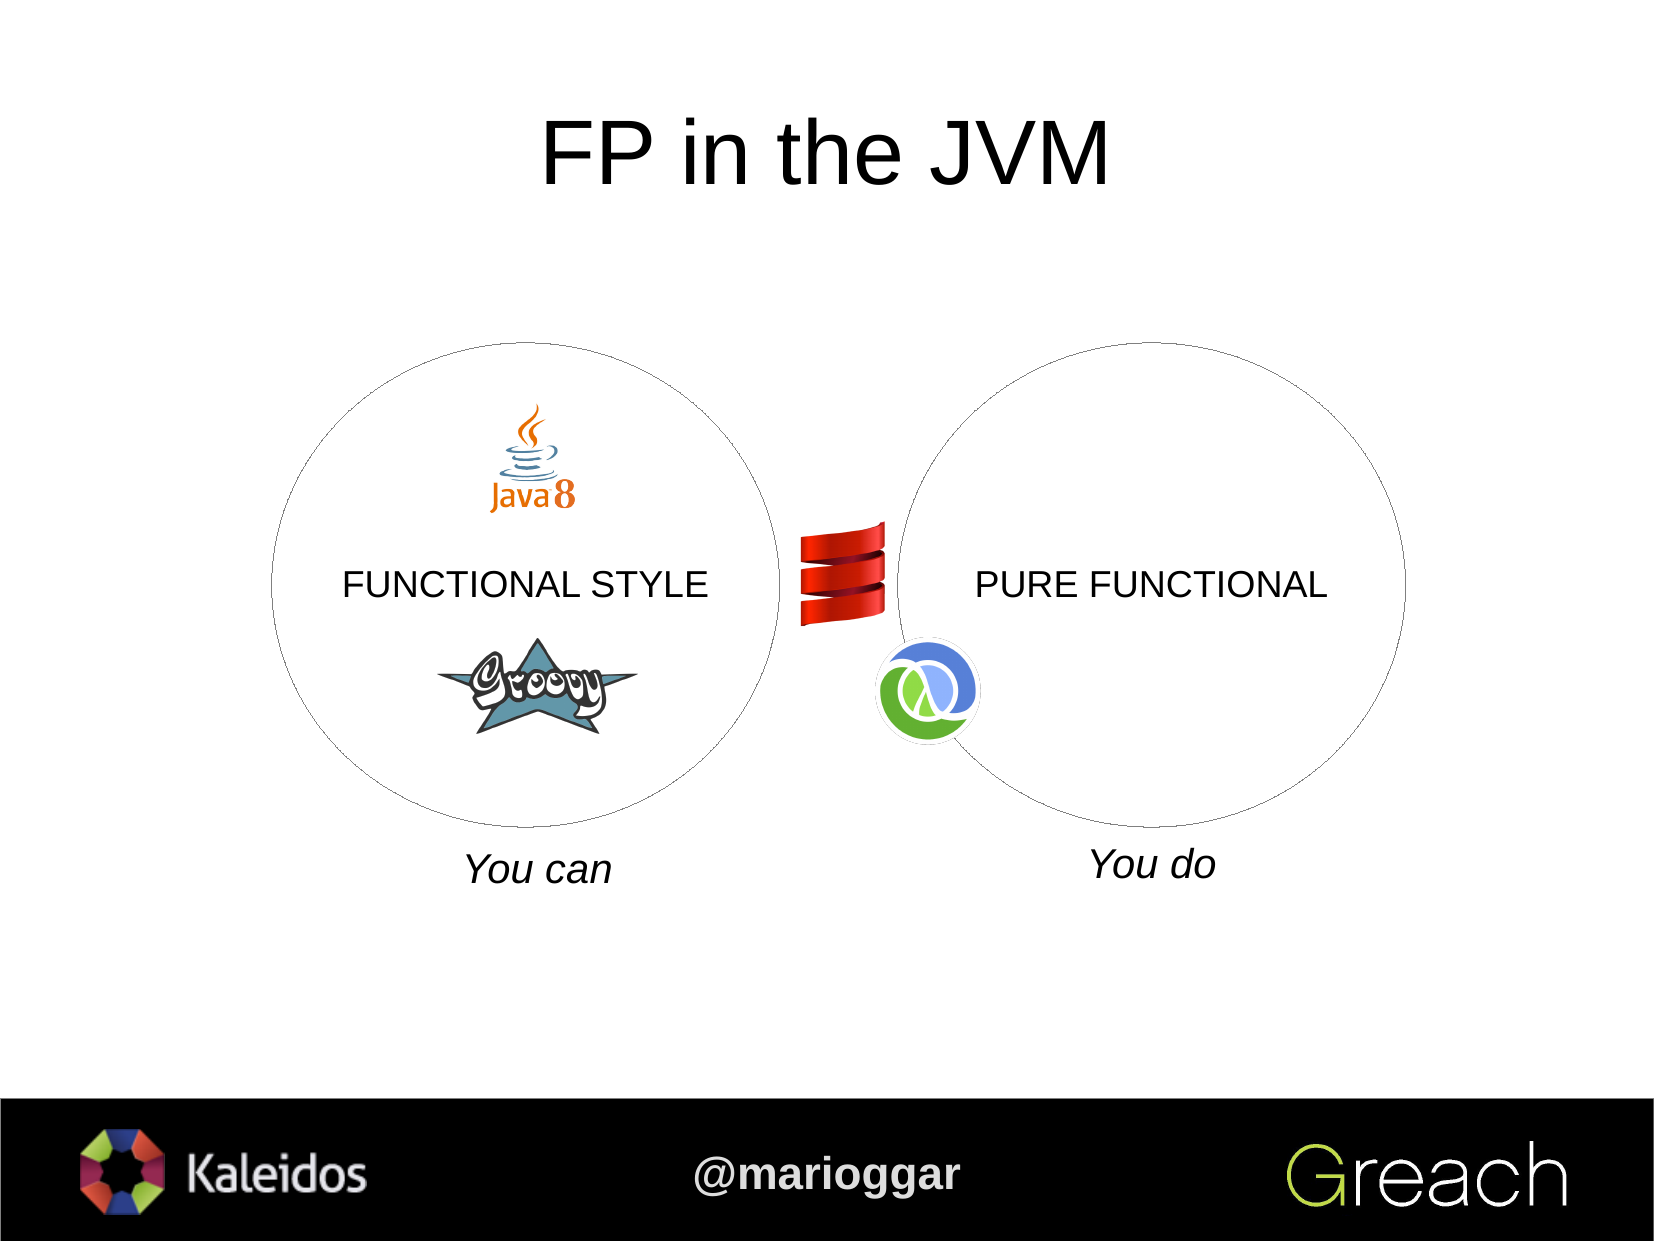

# FP in the JVM
FUNCTIONAL STYLE
PURE FUNCTIONAL
You do
You can